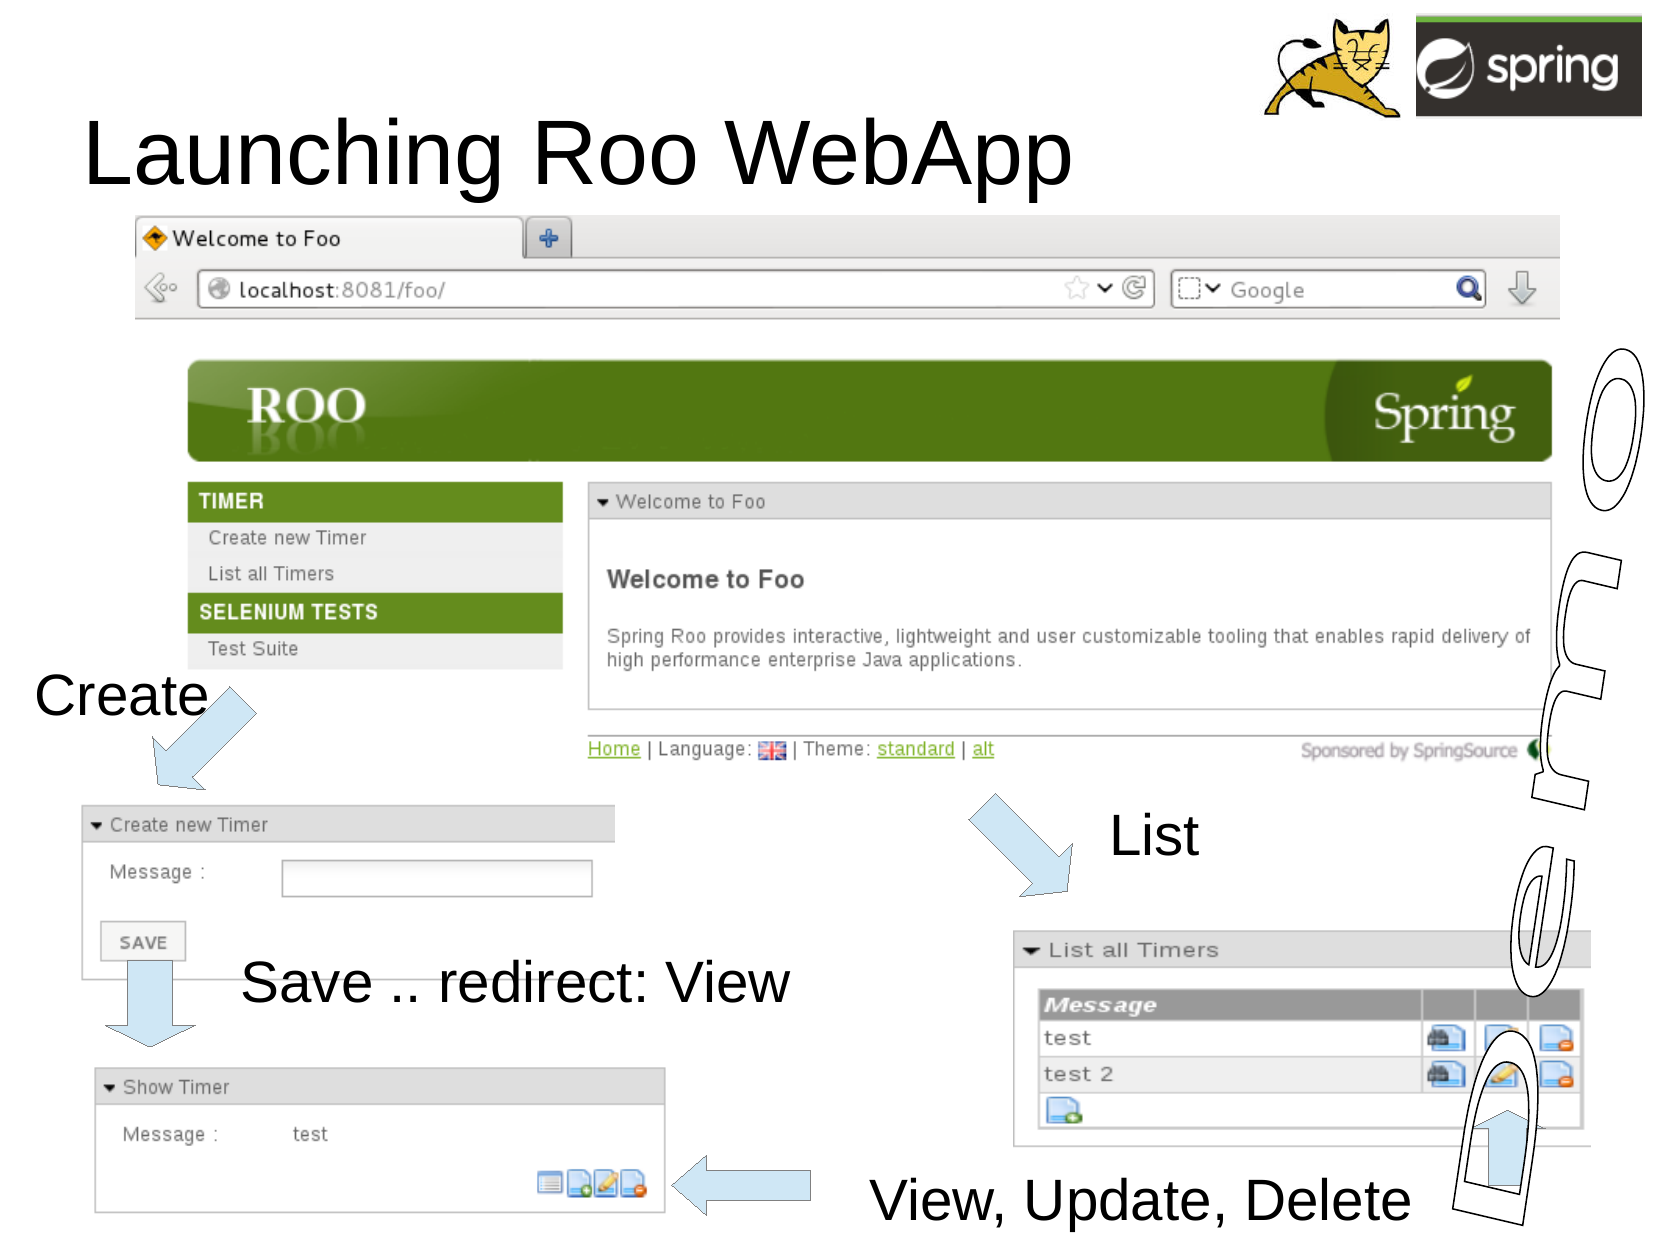

# Launching Roo WebApp
Create
Demo
List
Save .. redirect: View
View, Update, Delete